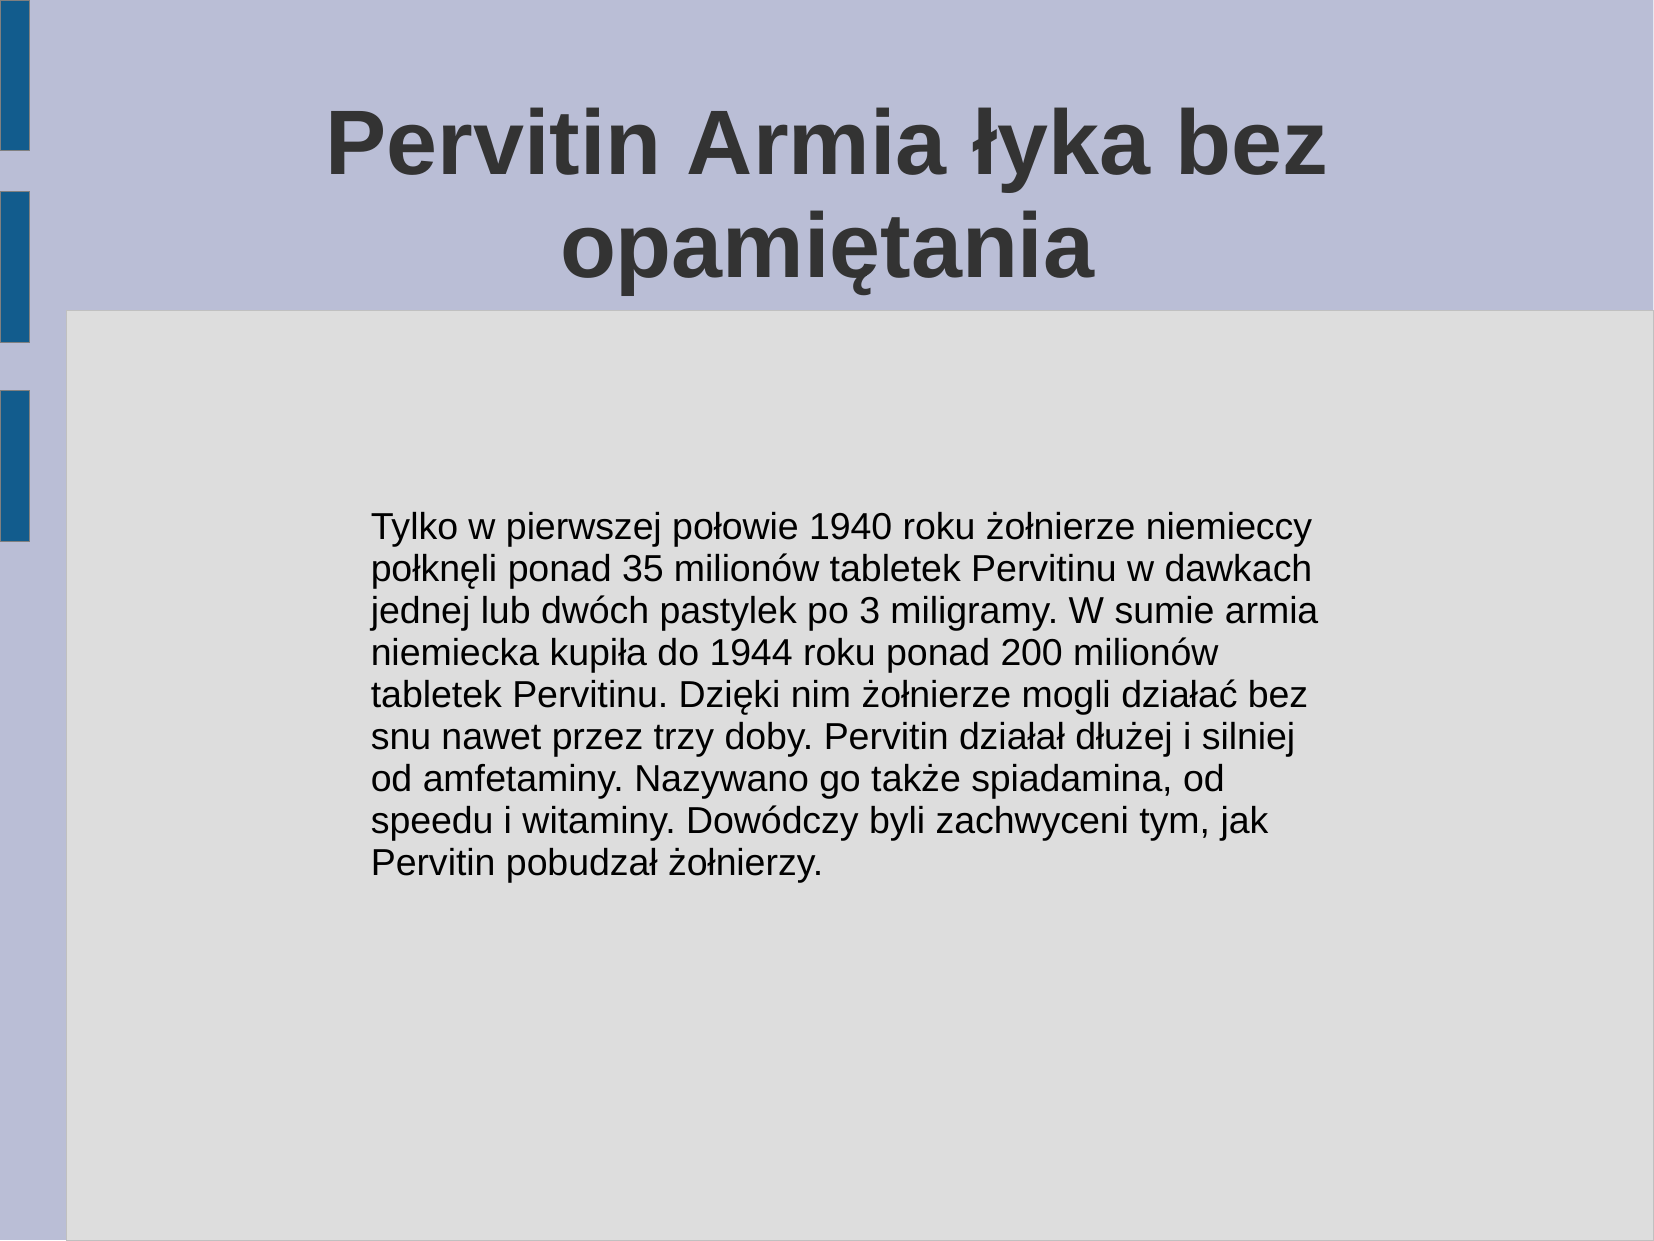

# Pervitin Armia łyka bez opamiętania
Tylko w pierwszej połowie 1940 roku żołnierze niemieccy połknęli ponad 35 milionów tabletek Pervitinu w dawkach jednej lub dwóch pastylek po 3 miligramy. W sumie armia niemiecka kupiła do 1944 roku ponad 200 milionów tabletek Pervitinu. Dzięki nim żołnierze mogli działać bez snu nawet przez trzy doby. Pervitin działał dłużej i silniej od amfetaminy. Nazywano go także spiadamina, od speedu i witaminy. Dowódczy byli zachwyceni tym, jak Pervitin pobudzał żołnierzy.